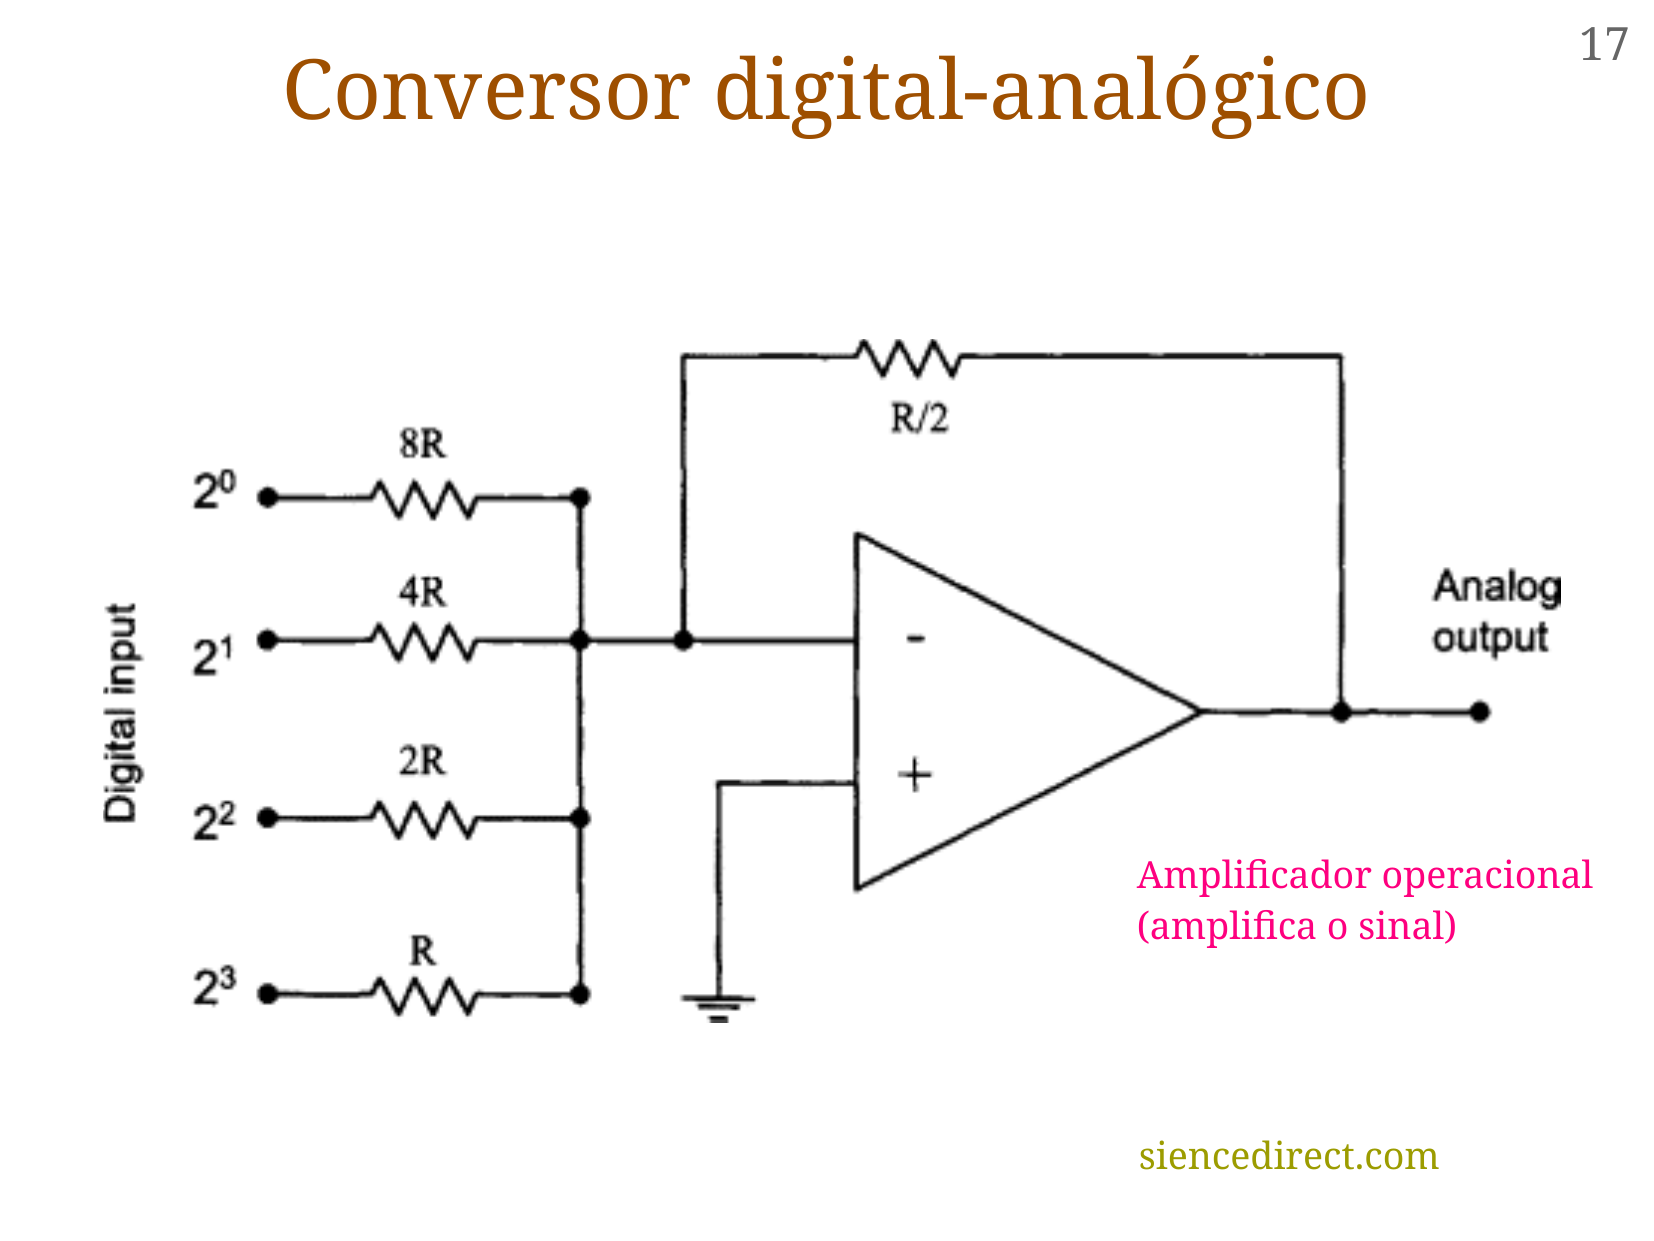

17
# Conversor digital-analógico
Amplificador operacional (amplifica o sinal)
siencedirect.com